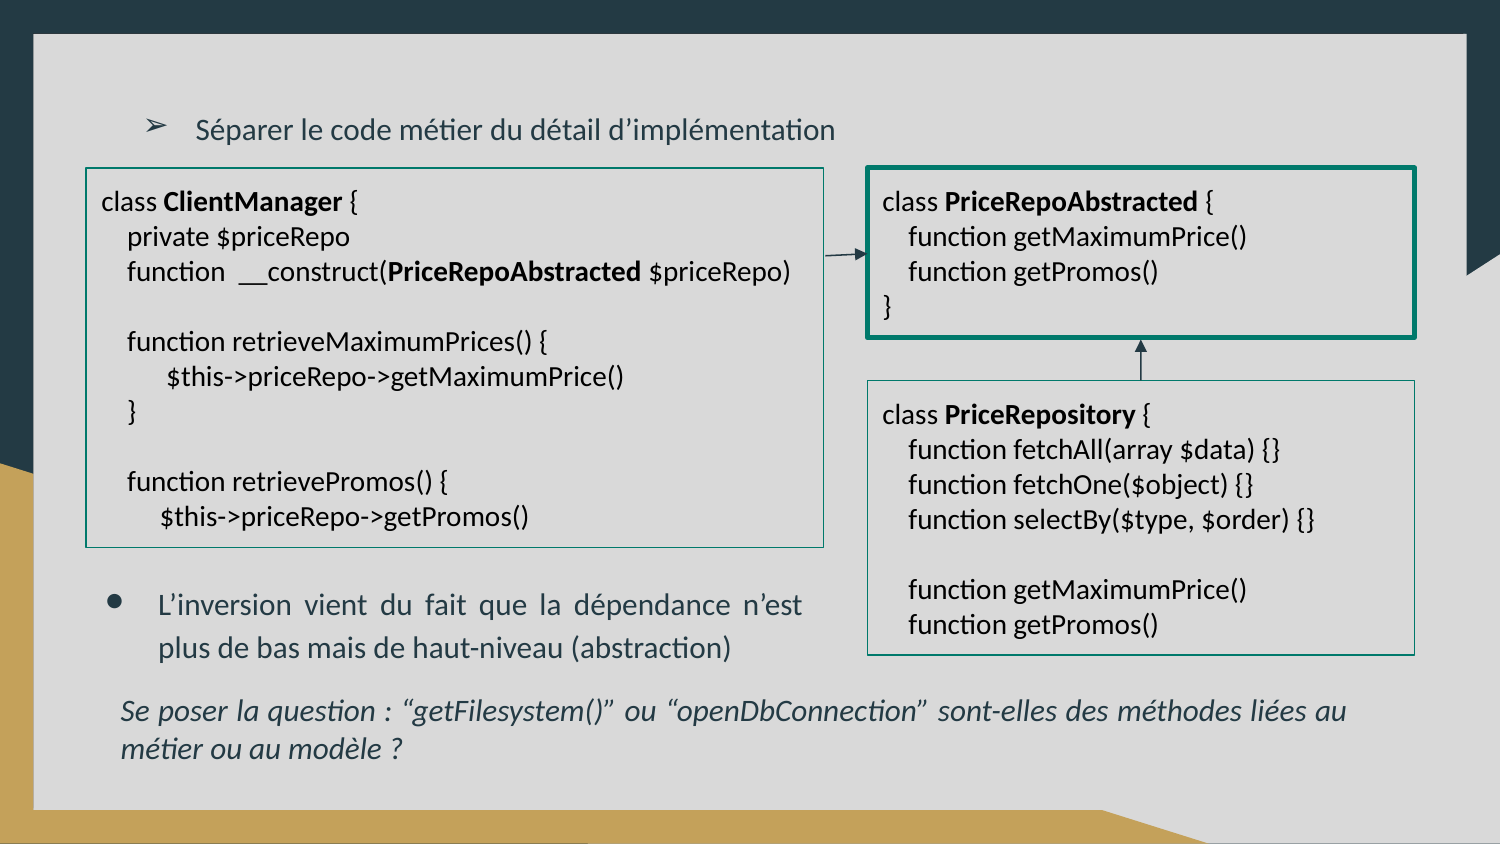

Séparer le code métier du détail d’implémentation
class ClientManager {
 private $priceRepo
 function __construct(PriceRepoAbstracted $priceRepo)
 function retrieveMaximumPrices() {
 $this->priceRepo->getMaximumPrice()
 }
 function retrievePromos() {
 $this->priceRepo->getPromos()
class PriceRepoAbstracted {
 function getMaximumPrice()
 function getPromos()
}
class PriceRepository {
 function fetchAll(array $data) {}
 function fetchOne($object) {}
 function selectBy($type, $order) {}
 function getMaximumPrice()
 function getPromos()
L’inversion vient du fait que la dépendance n’est plus de bas mais de haut-niveau (abstraction)
Se poser la question : “getFilesystem()” ou “openDbConnection” sont-elles des méthodes liées au métier ou au modèle ?